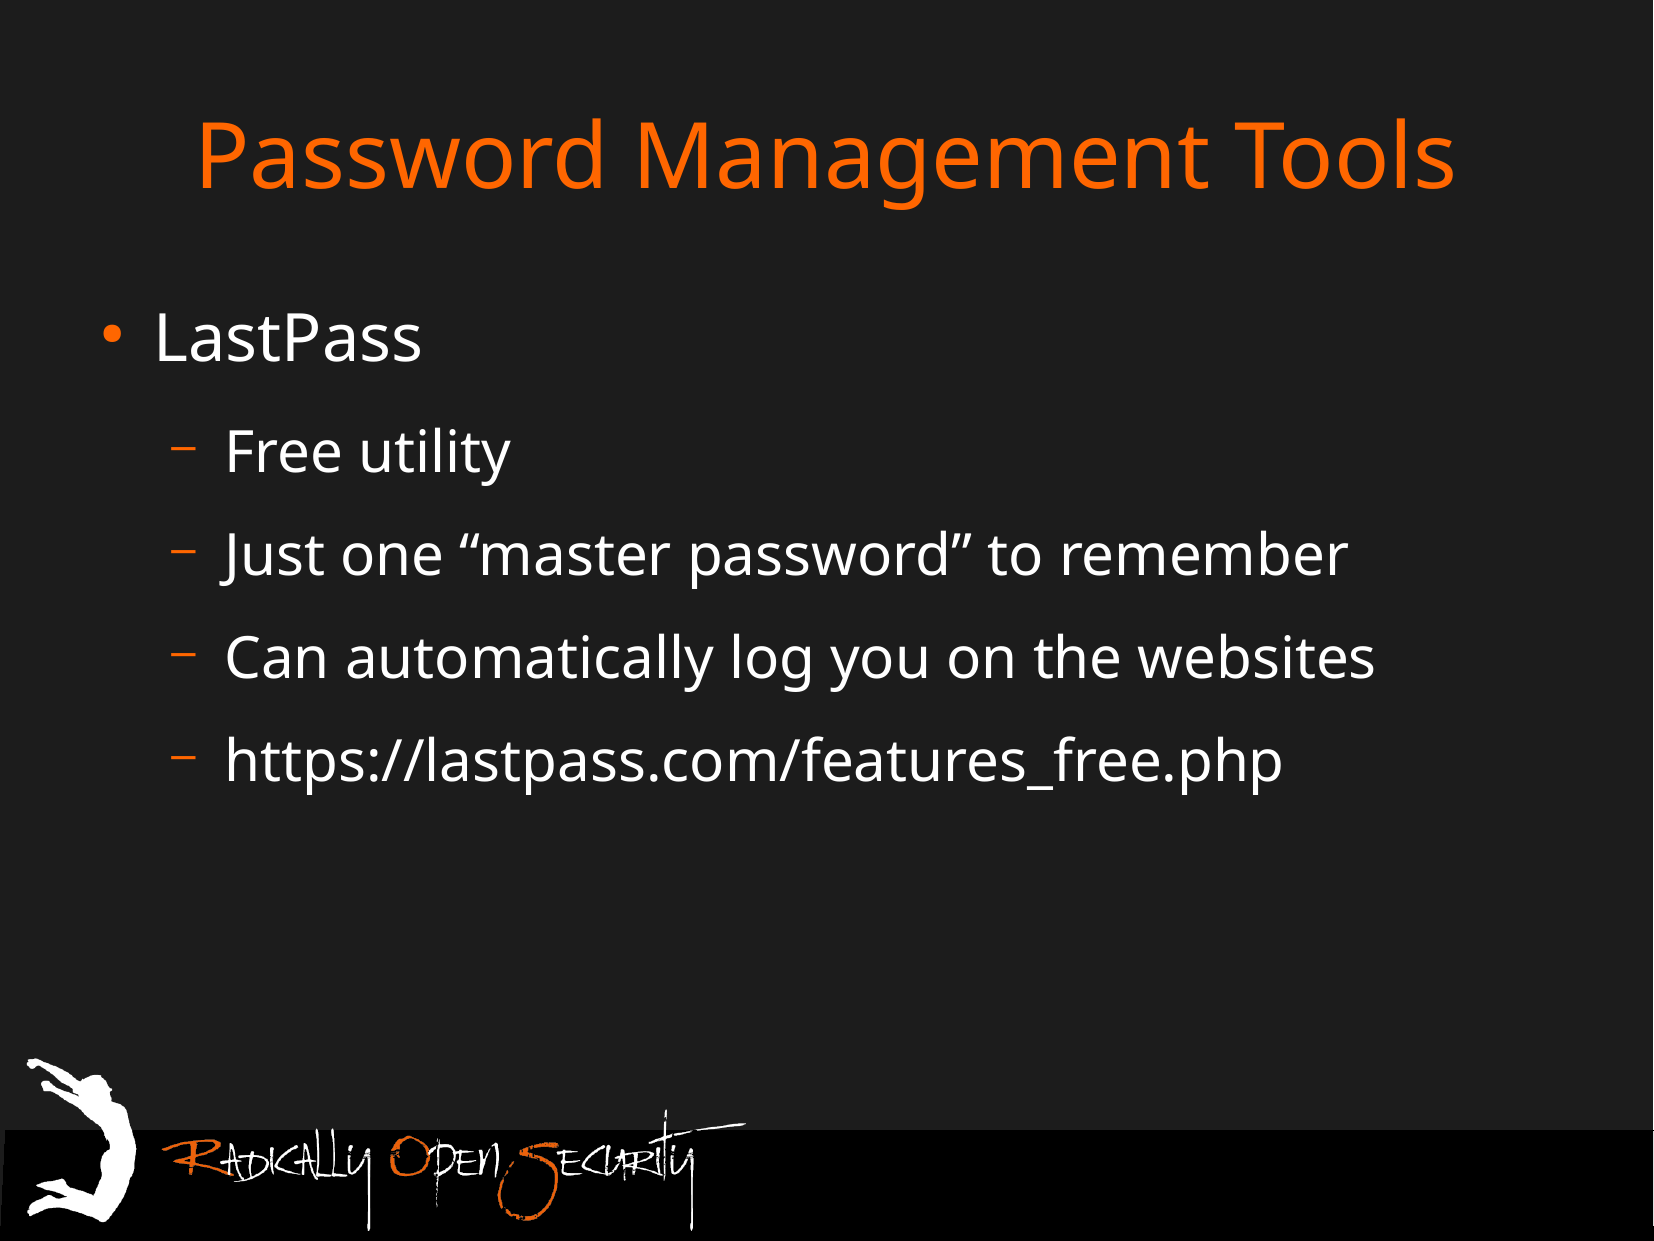

# Password Management Tools
LastPass
Free utility
Just one “master password” to remember
Can automatically log you on the websites
https://lastpass.com/features_free.php